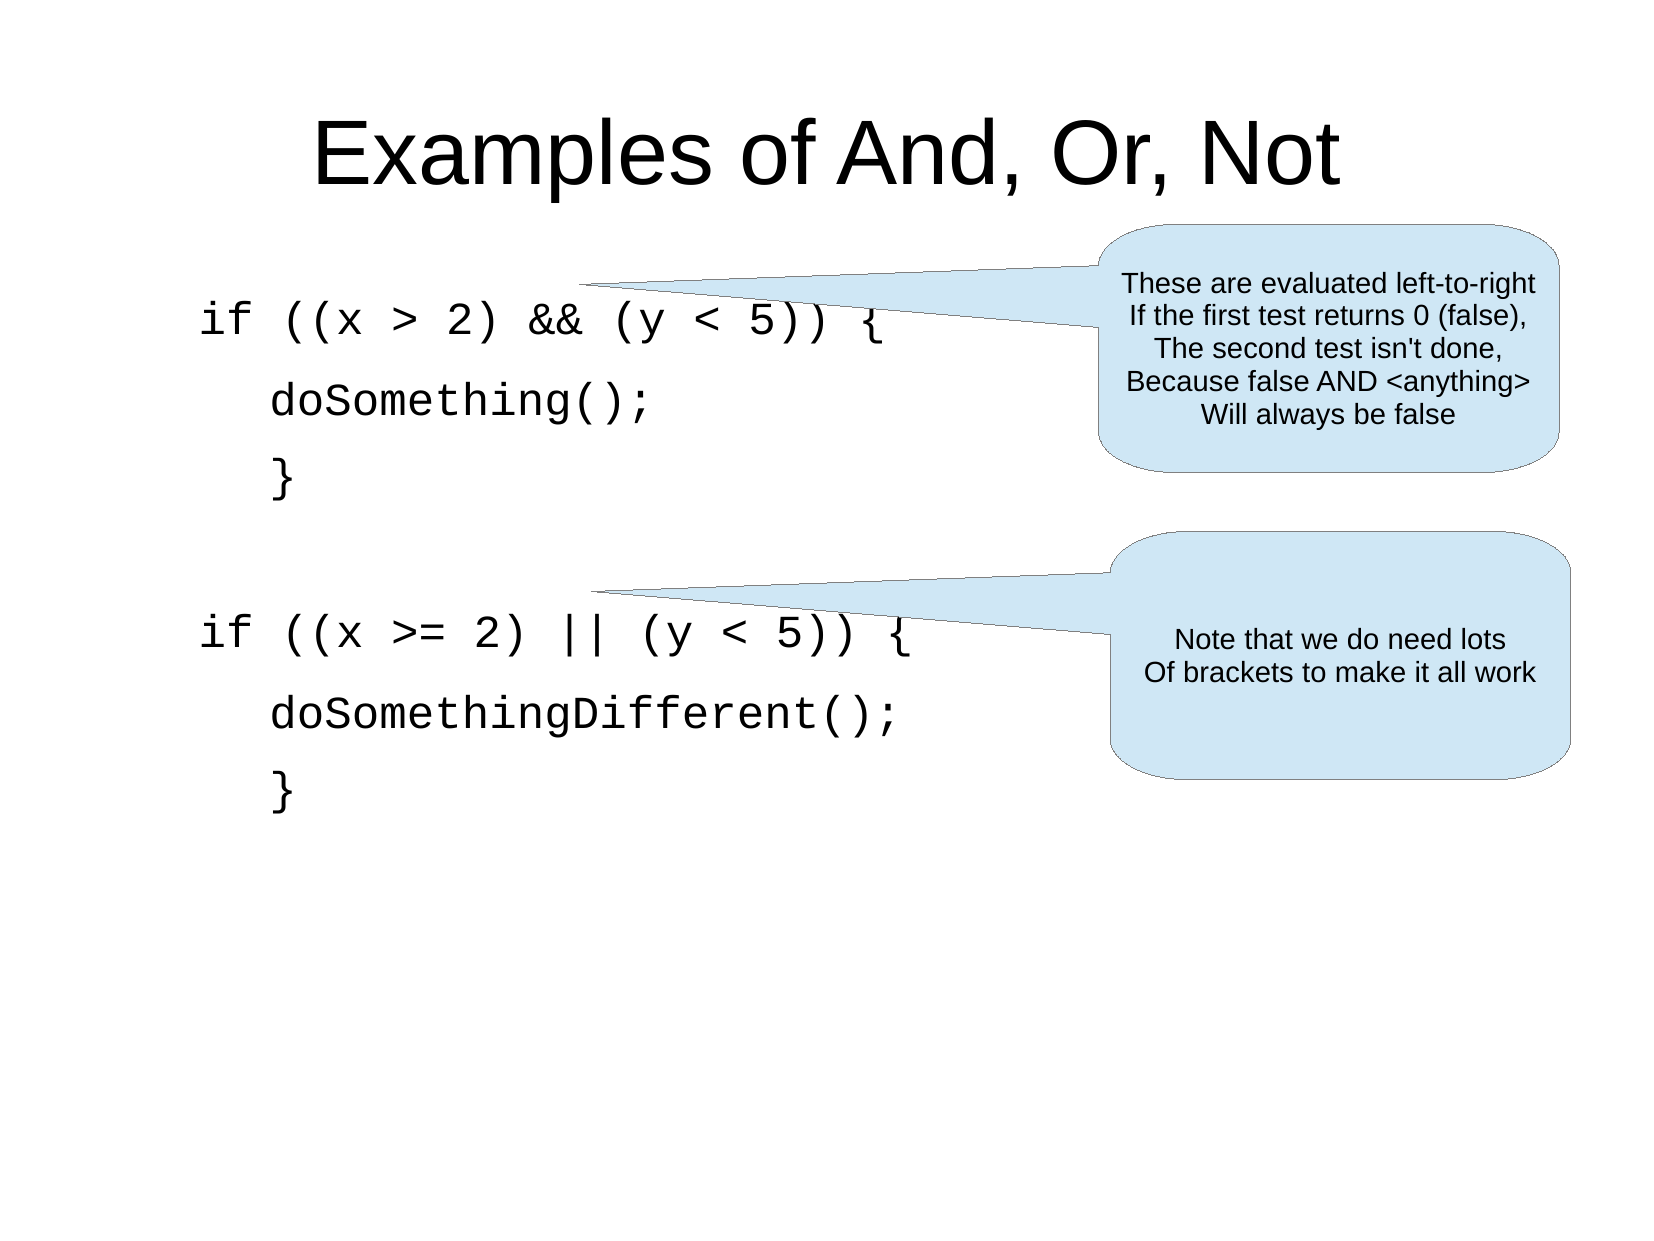

# Examples of And, Or, Not
These are evaluated left-to-right
If the first test returns 0 (false),
The second test isn't done,
Because false AND <anything>
Will always be false
if ((x > 2) && (y < 5)) {
doSomething();
}
if ((x >= 2) || (y < 5)) {
doSomethingDifferent();
}
Note that we do need lots
Of brackets to make it all work